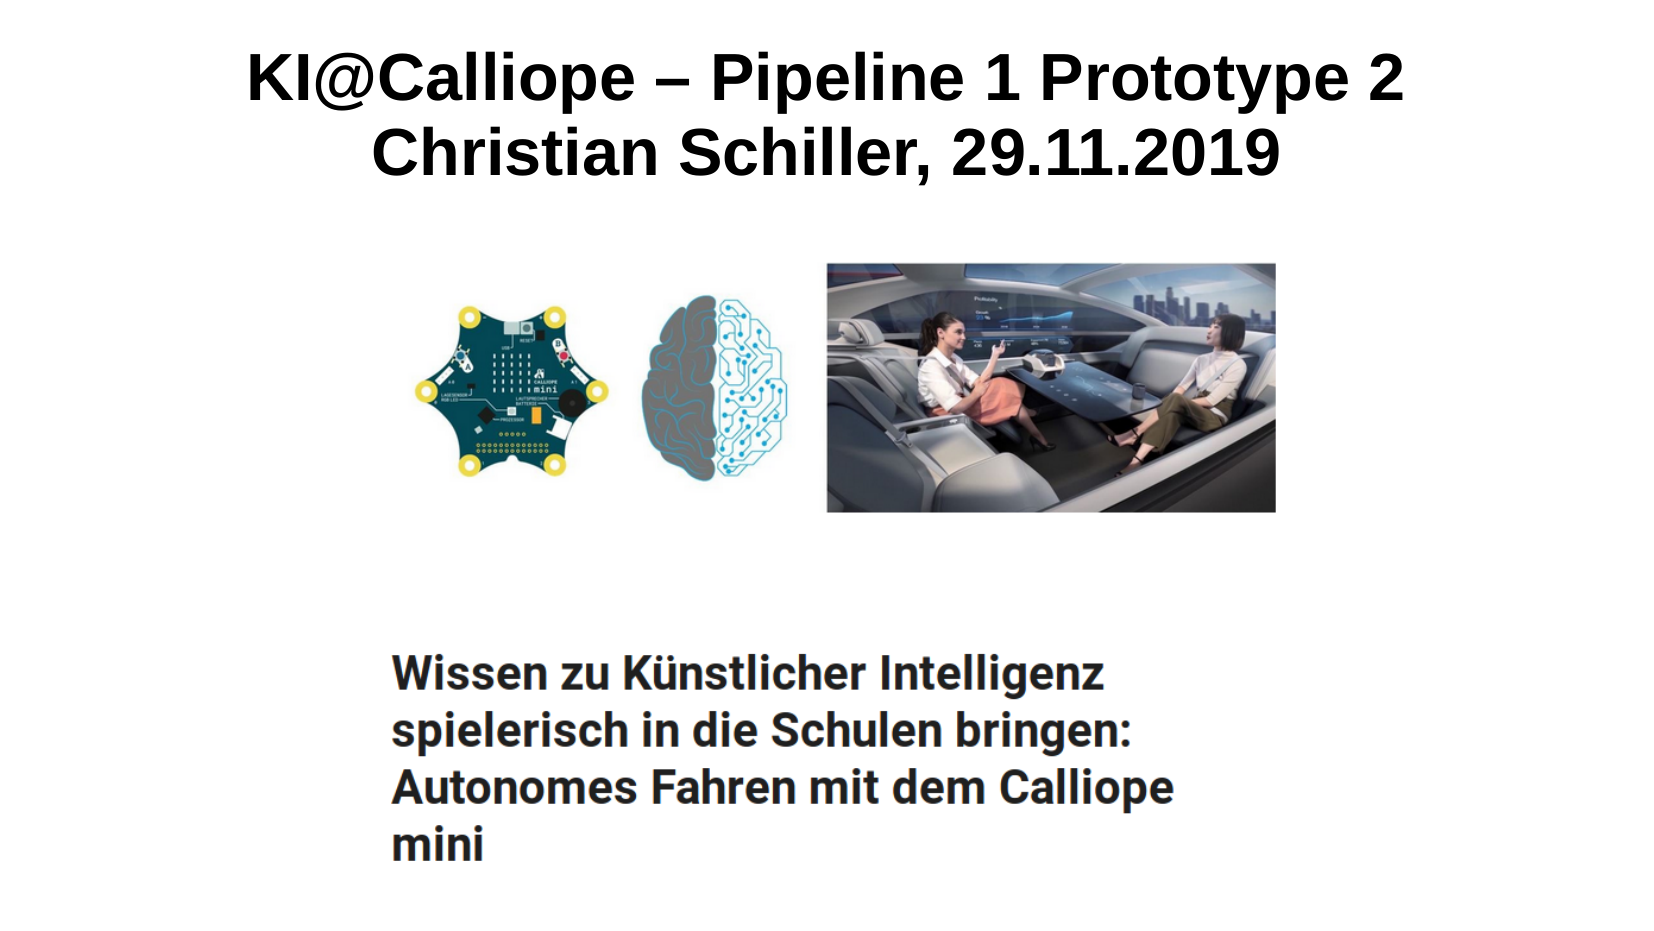

# KI@Calliope – Pipeline 1 Prototype 2 Christian Schiller, 29.11.2019